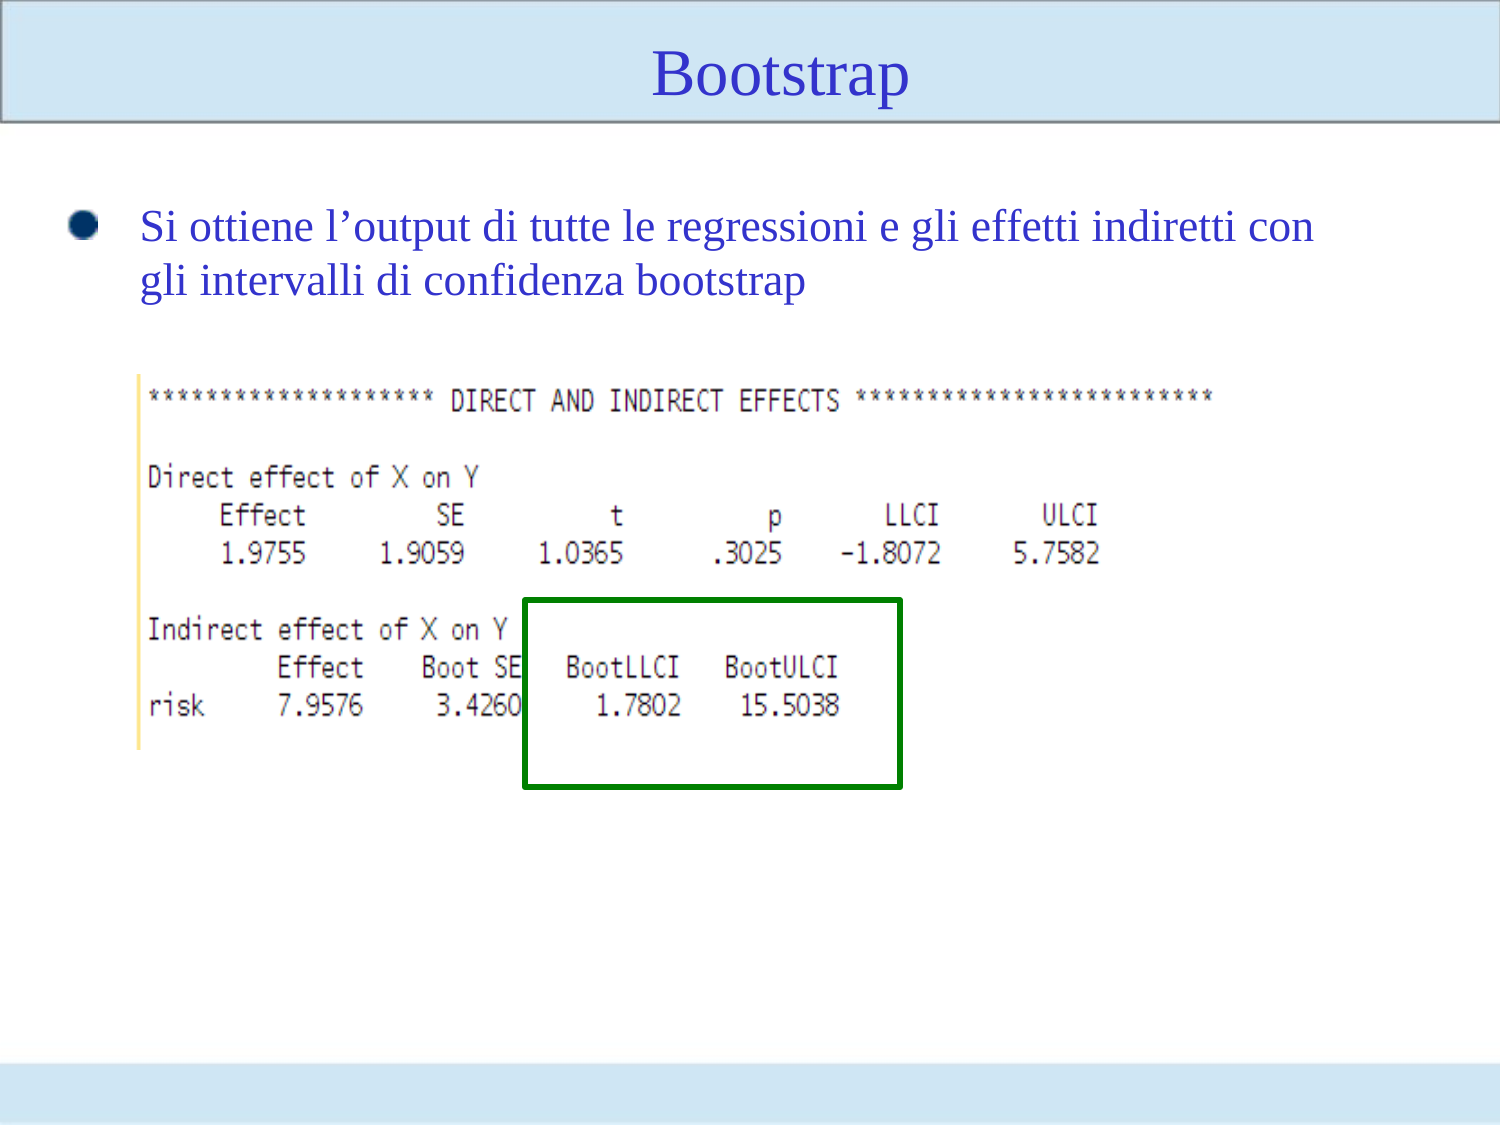

# Bootstrap
Si ottiene l’output di tutte le regressioni e gli effetti indiretti con gli intervalli di confidenza bootstrap